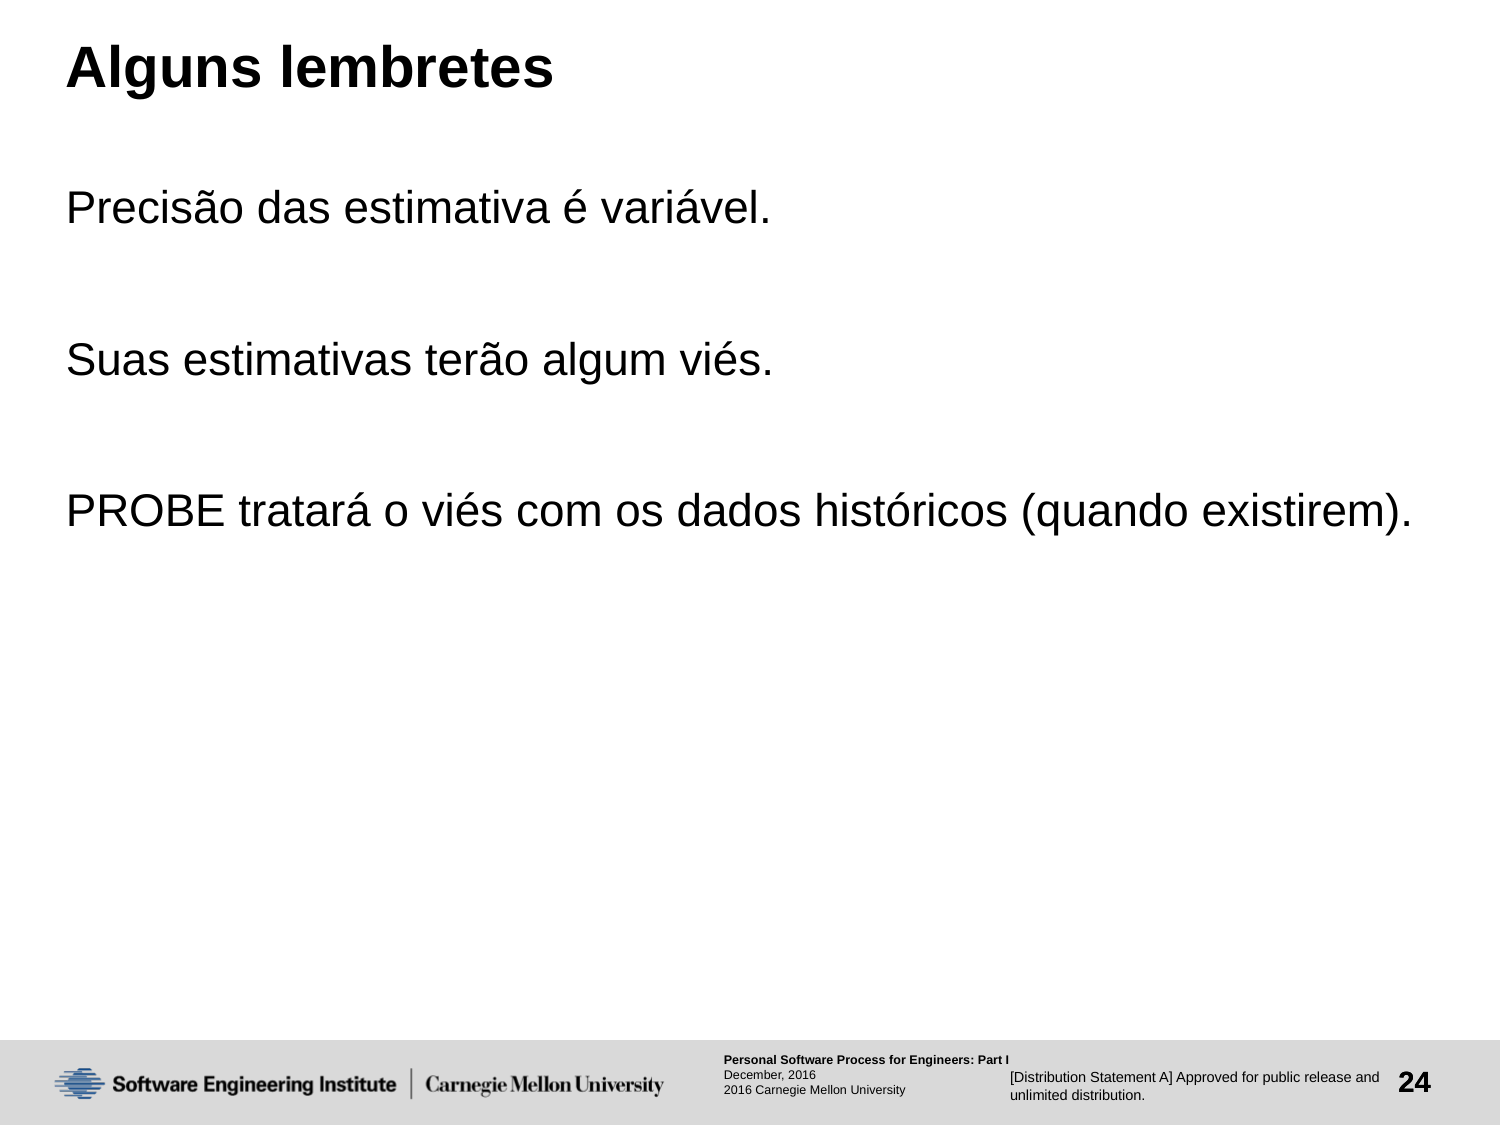

# Alguns lembretes
Precisão das estimativa é variável.
Suas estimativas terão algum viés.
PROBE tratará o viés com os dados históricos (quando existirem).